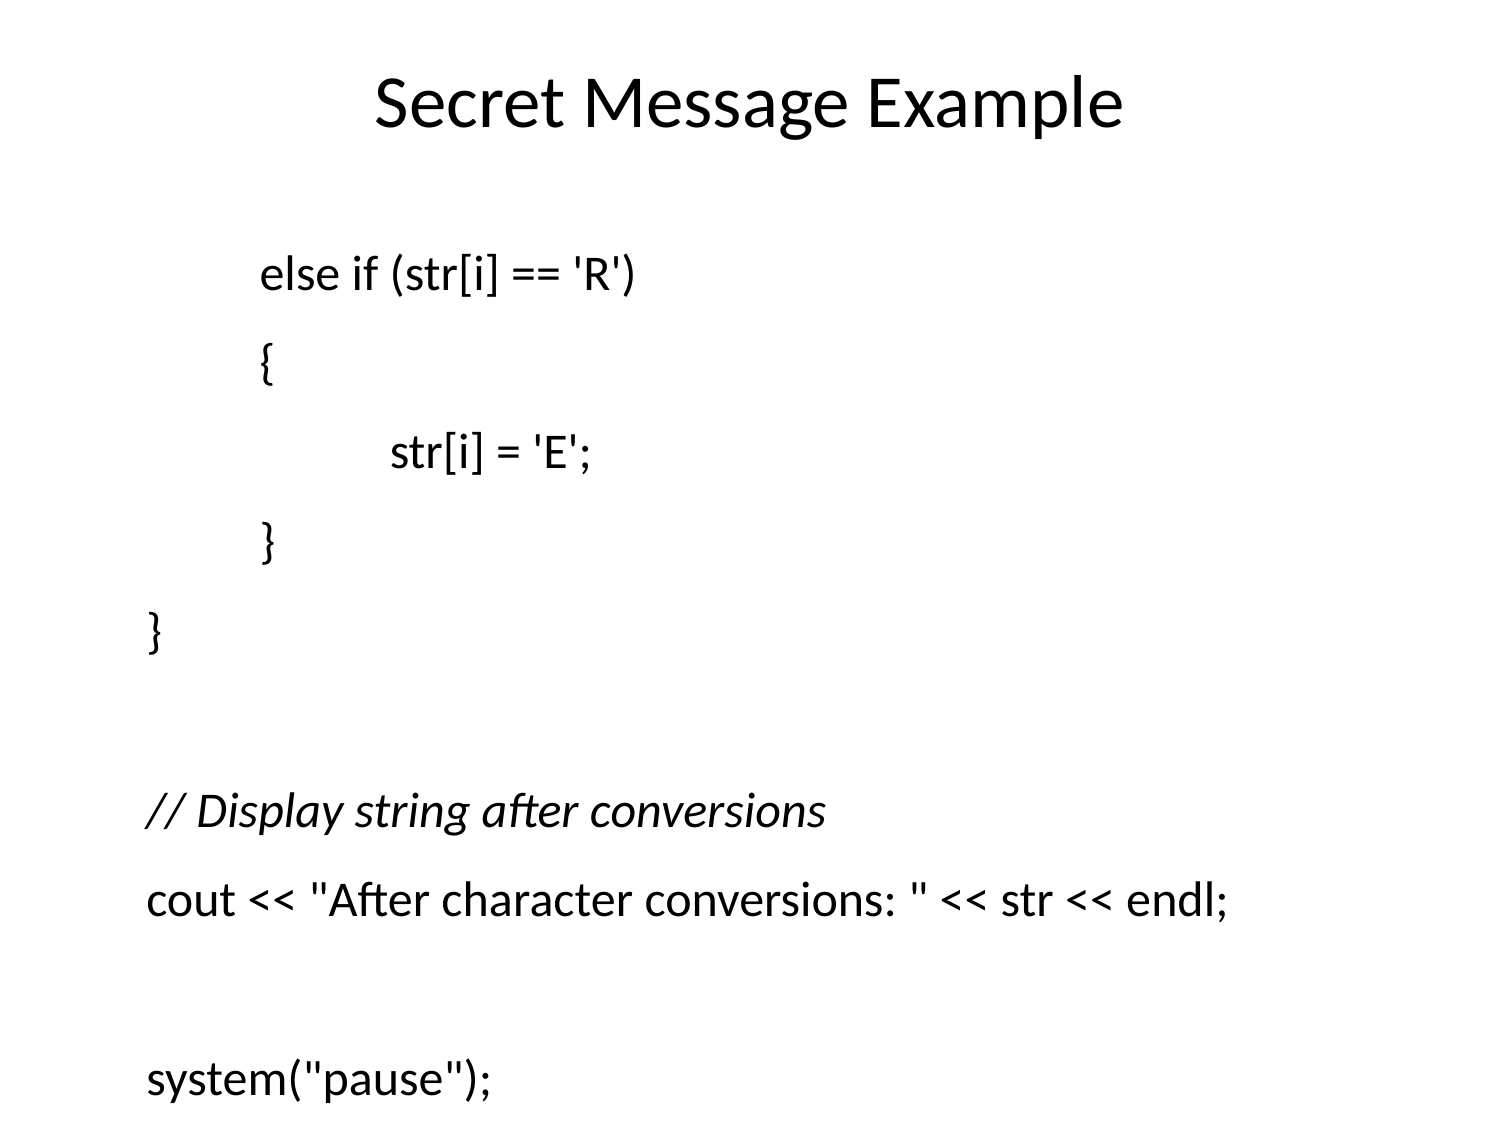

# Secret Message Example
		 	else if (str[i] == 'R')
		 	{
			 		str[i] = 'E';
		 	}
	}
	// Display string after conversions
	cout << "After character conversions: " << str << endl;
	system("pause");
	return 0;
}